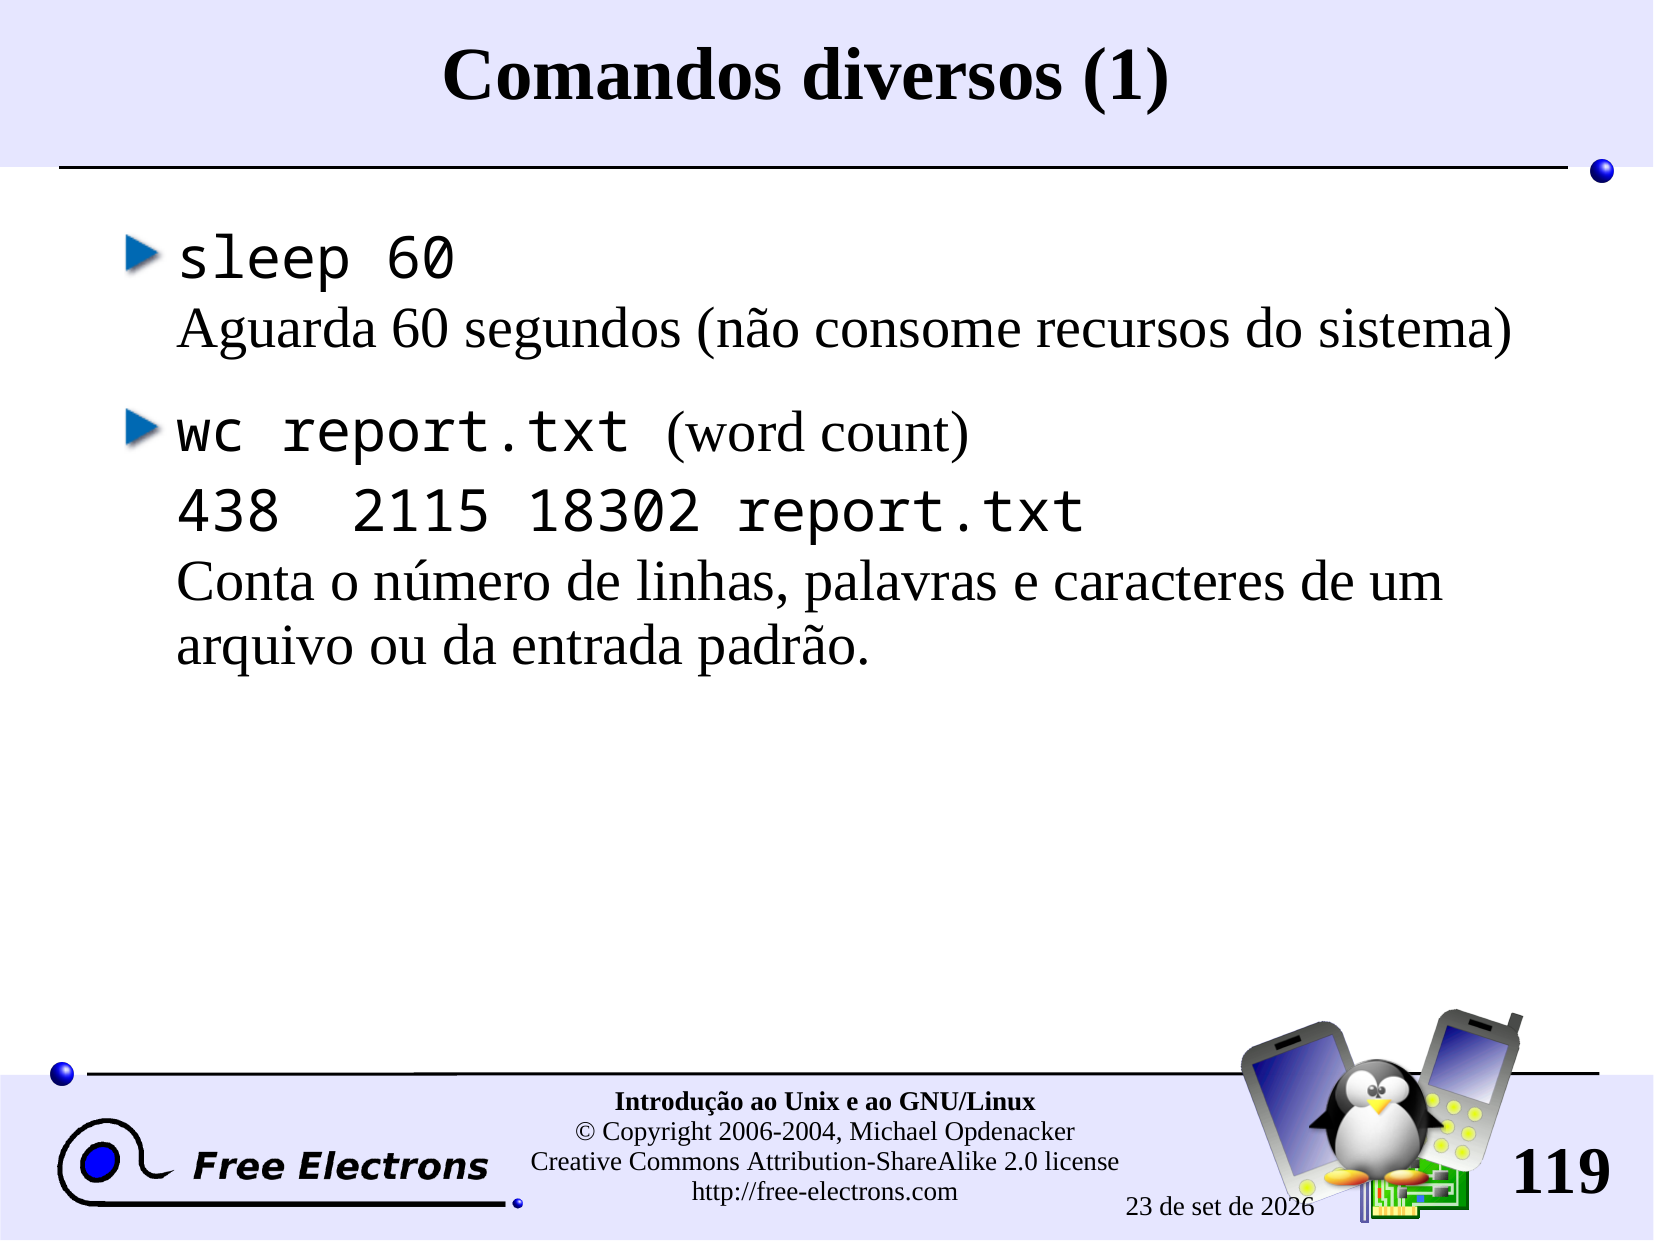

# Comandos diversos (1)
sleep 60
Aguarda 60 segundos (não consome recursos do sistema)
wc report.txt (word count)
438 2115 18302 report.txt
Conta o número de linhas, palavras e caracteres de um arquivo ou da entrada padrão.